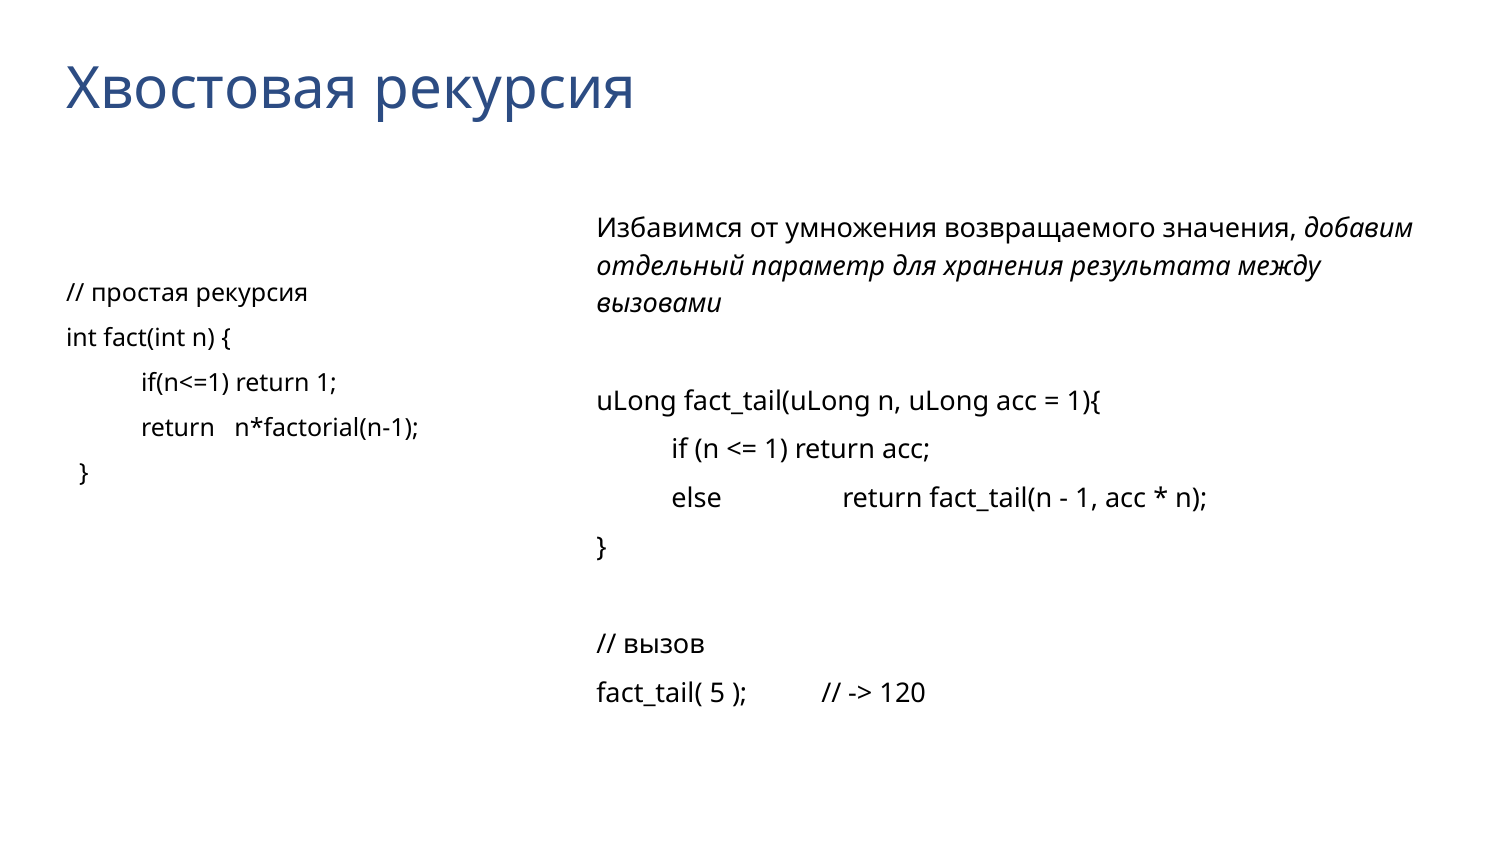

# Хвостовая рекурсия
Избавимся от умножения возвращаемого значения, добавим отдельный параметр для хранения результата между вызовами
uLong fact_tail(uLong n, uLong acc = 1){
	if (n <= 1) return acc;
	else 	 return fact_tail(n - 1, acc * n);
}
// вызов
fact_tail( 5 );	// -> 120
// простая рекурсия
int fact(int n) {
	if(n<=1) return 1;
 	return n*factorial(n-1);
 }